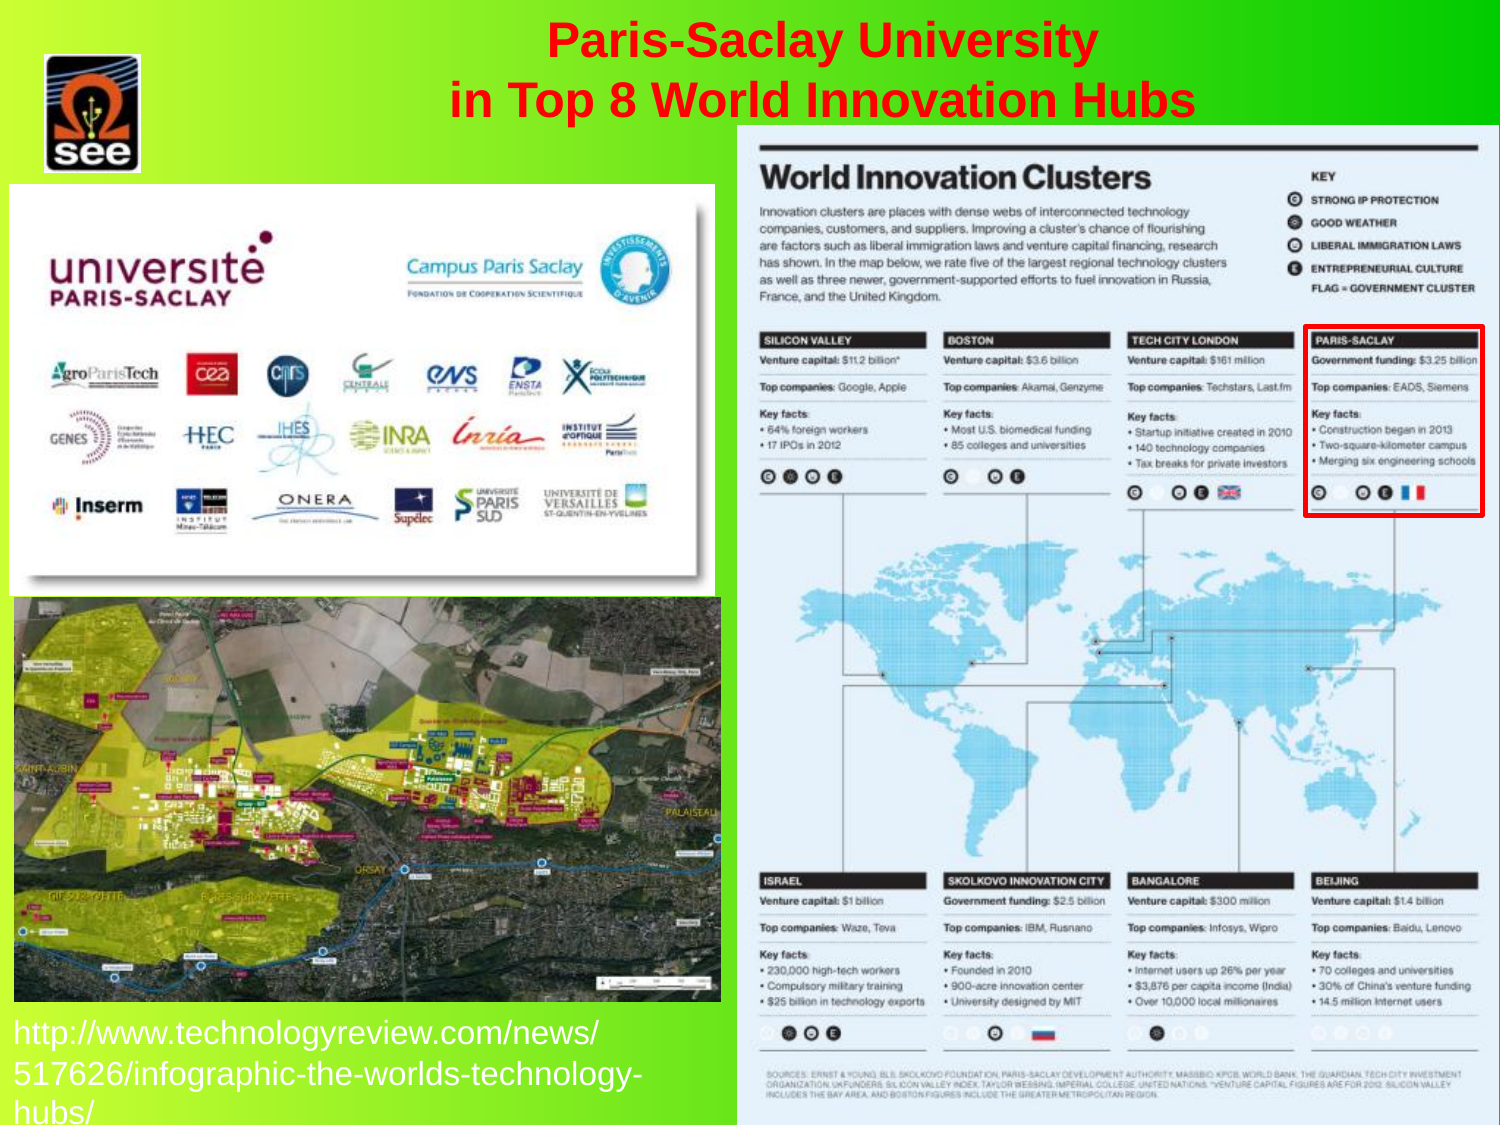

Paris-Saclay University
in Top 8 World Innovation Hubs
http://www.technologyreview.com/news/517626/infographic-the-worlds-technology-hubs/